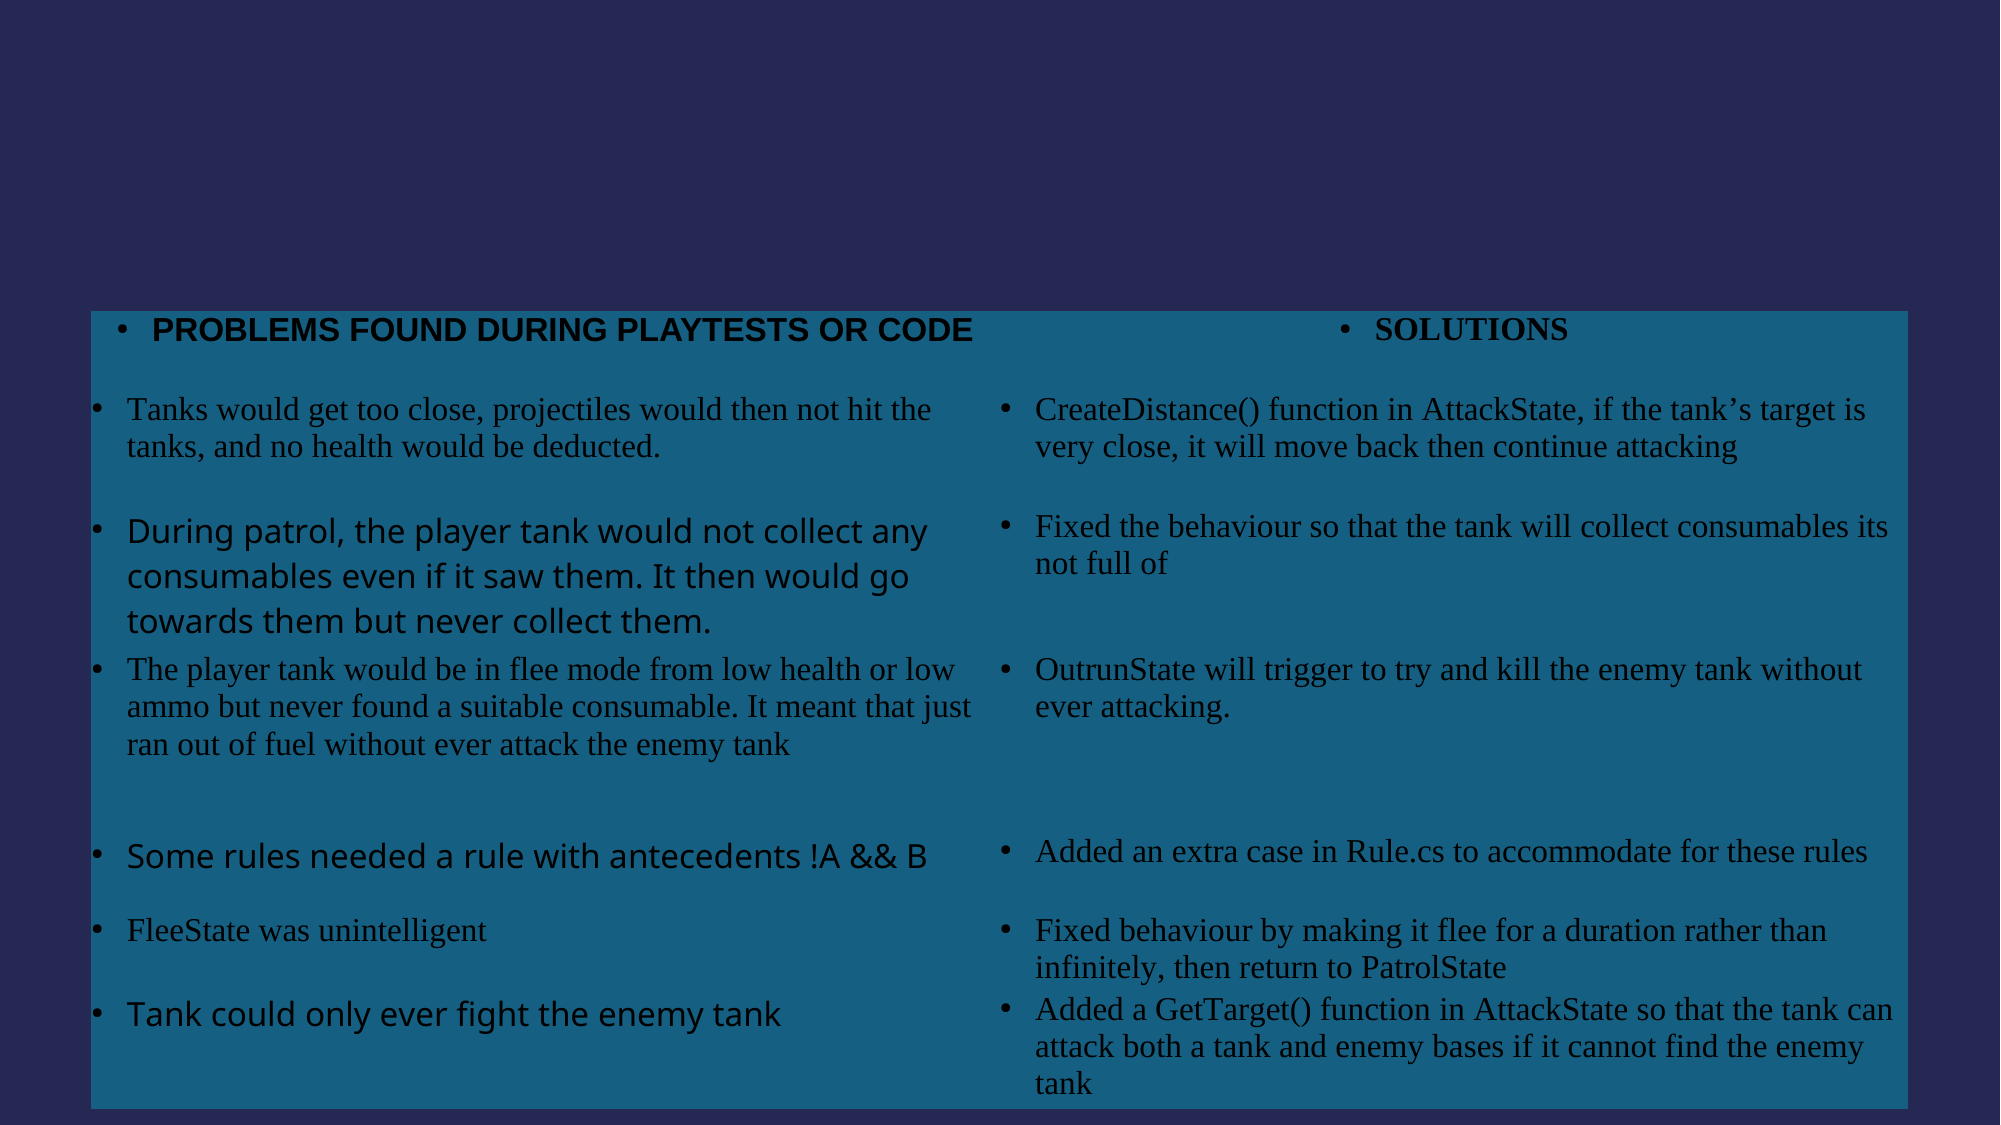

# Testing
| PROBLEMS FOUND DURING PLAYTESTS OR CODE | SOLUTIONS |
| --- | --- |
| Tanks would get too close, projectiles would then not hit the tanks, and no health would be deducted. | CreateDistance() function in AttackState, if the tank’s target is very close, it will move back then continue attacking |
| During patrol, the player tank would not collect any consumables even if it saw them. It then would go towards them but never collect them. | Fixed the behaviour so that the tank will collect consumables its not full of |
| The player tank would be in flee mode from low health or low ammo but never found a suitable consumable. It meant that just ran out of fuel without ever attack the enemy tank | OutrunState will trigger to try and kill the enemy tank without ever attacking. |
| Some rules needed a rule with antecedents !A && B | Added an extra case in Rule.cs to accommodate for these rules |
| FleeState was unintelligent | Fixed behaviour by making it flee for a duration rather than infinitely, then return to PatrolState |
| Tank could only ever fight the enemy tank | Added a GetTarget() function in AttackState so that the tank can attack both a tank and enemy bases if it cannot find the enemy tank |